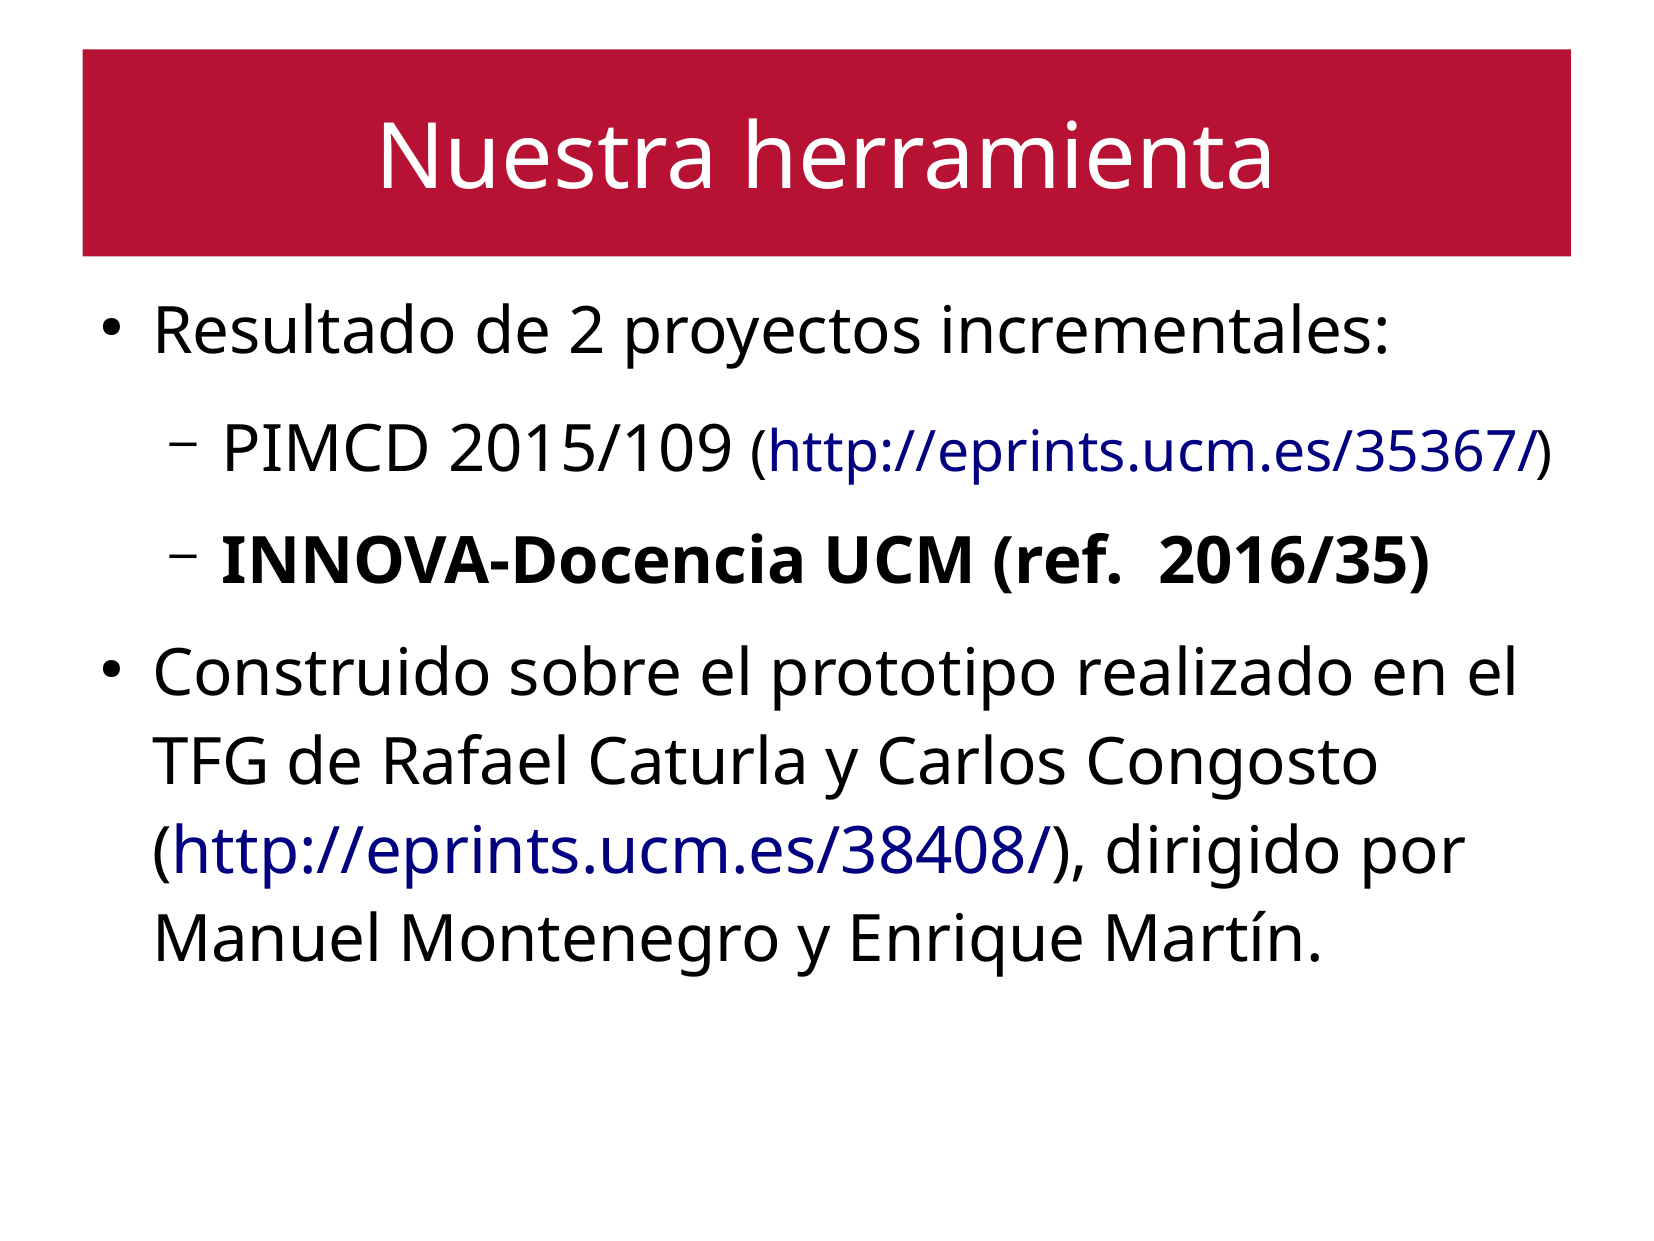

# Nuestra herramienta
Resultado de 2 proyectos incrementales:
PIMCD 2015/109 (http://eprints.ucm.es/35367/)
INNOVA-Docencia UCM (ref. 2016/35)
Construido sobre el prototipo realizado en el TFG de Rafael Caturla y Carlos Congosto
(http://eprints.ucm.es/38408/), dirigido por Manuel Montenegro y Enrique Martín.